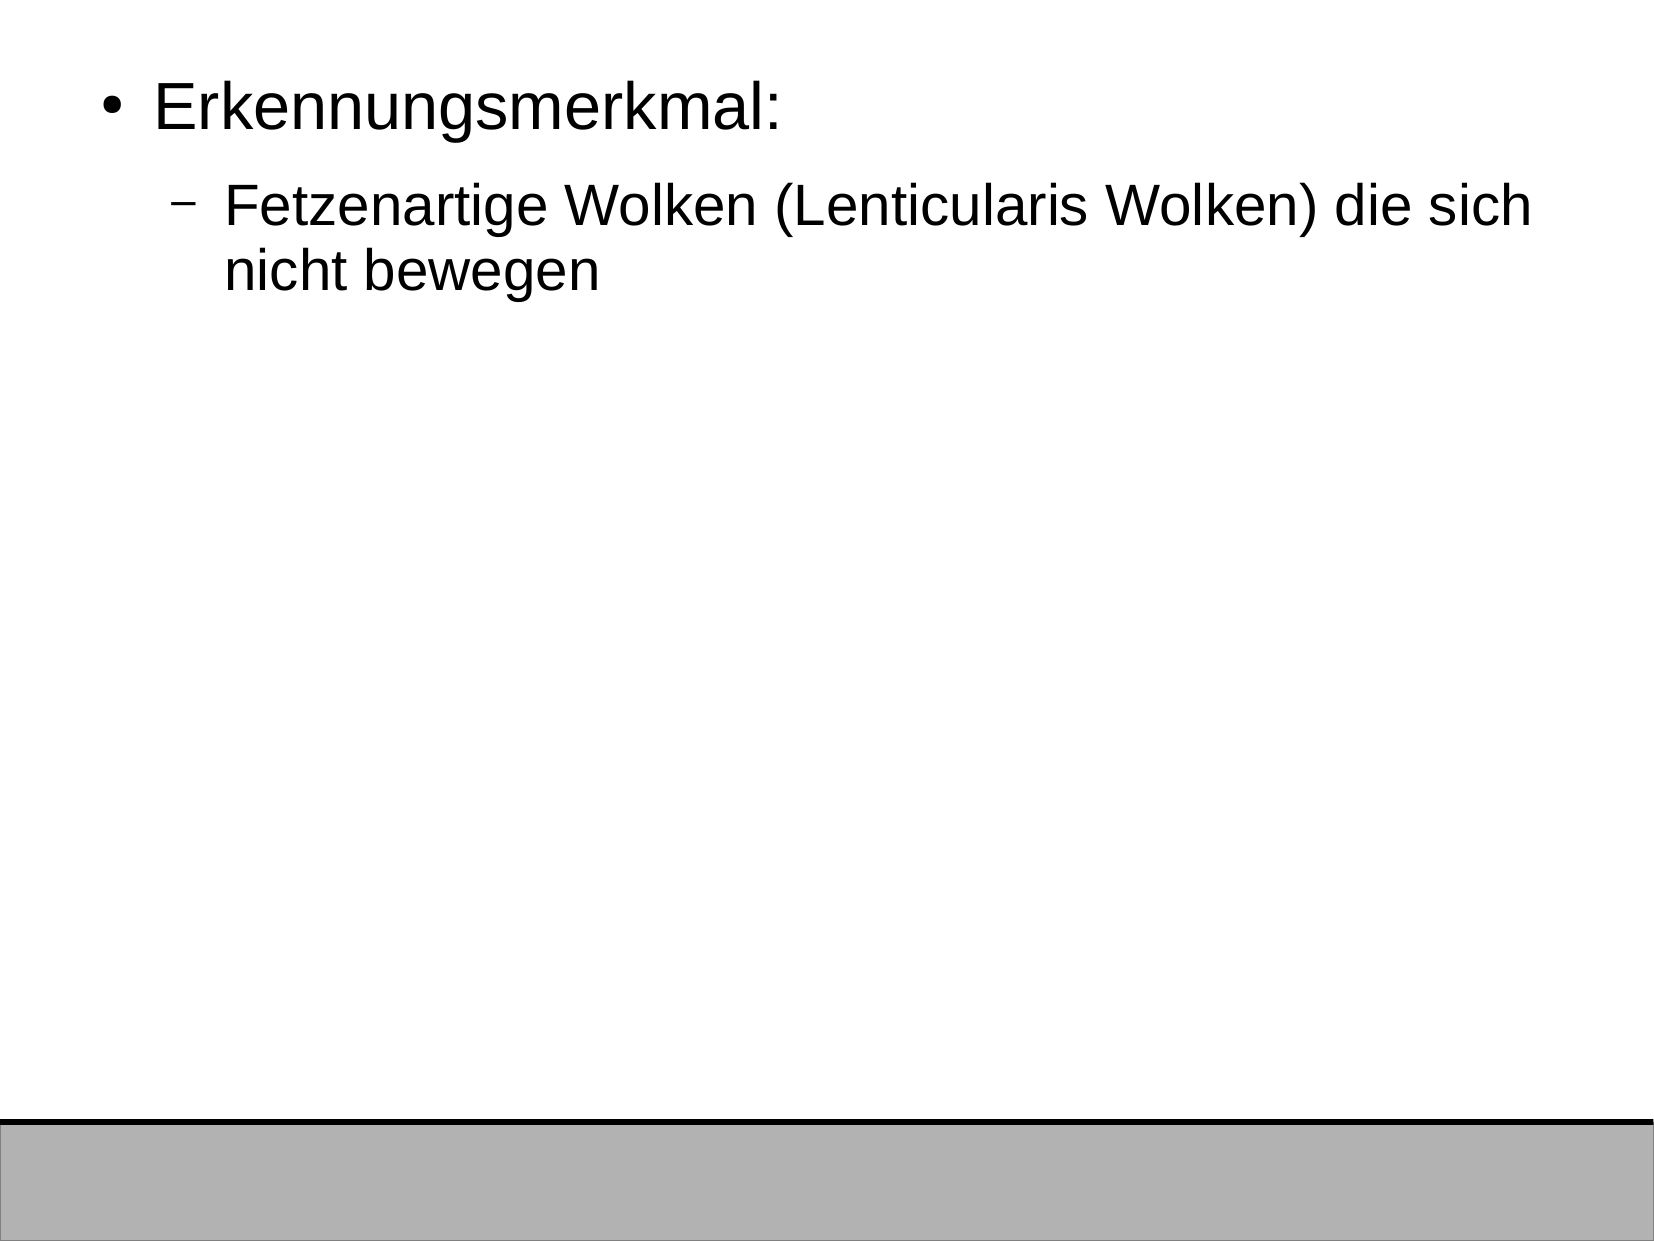

# Erkennungsmerkmal:
Fetzenartige Wolken (Lenticularis Wolken) die sich nicht bewegen